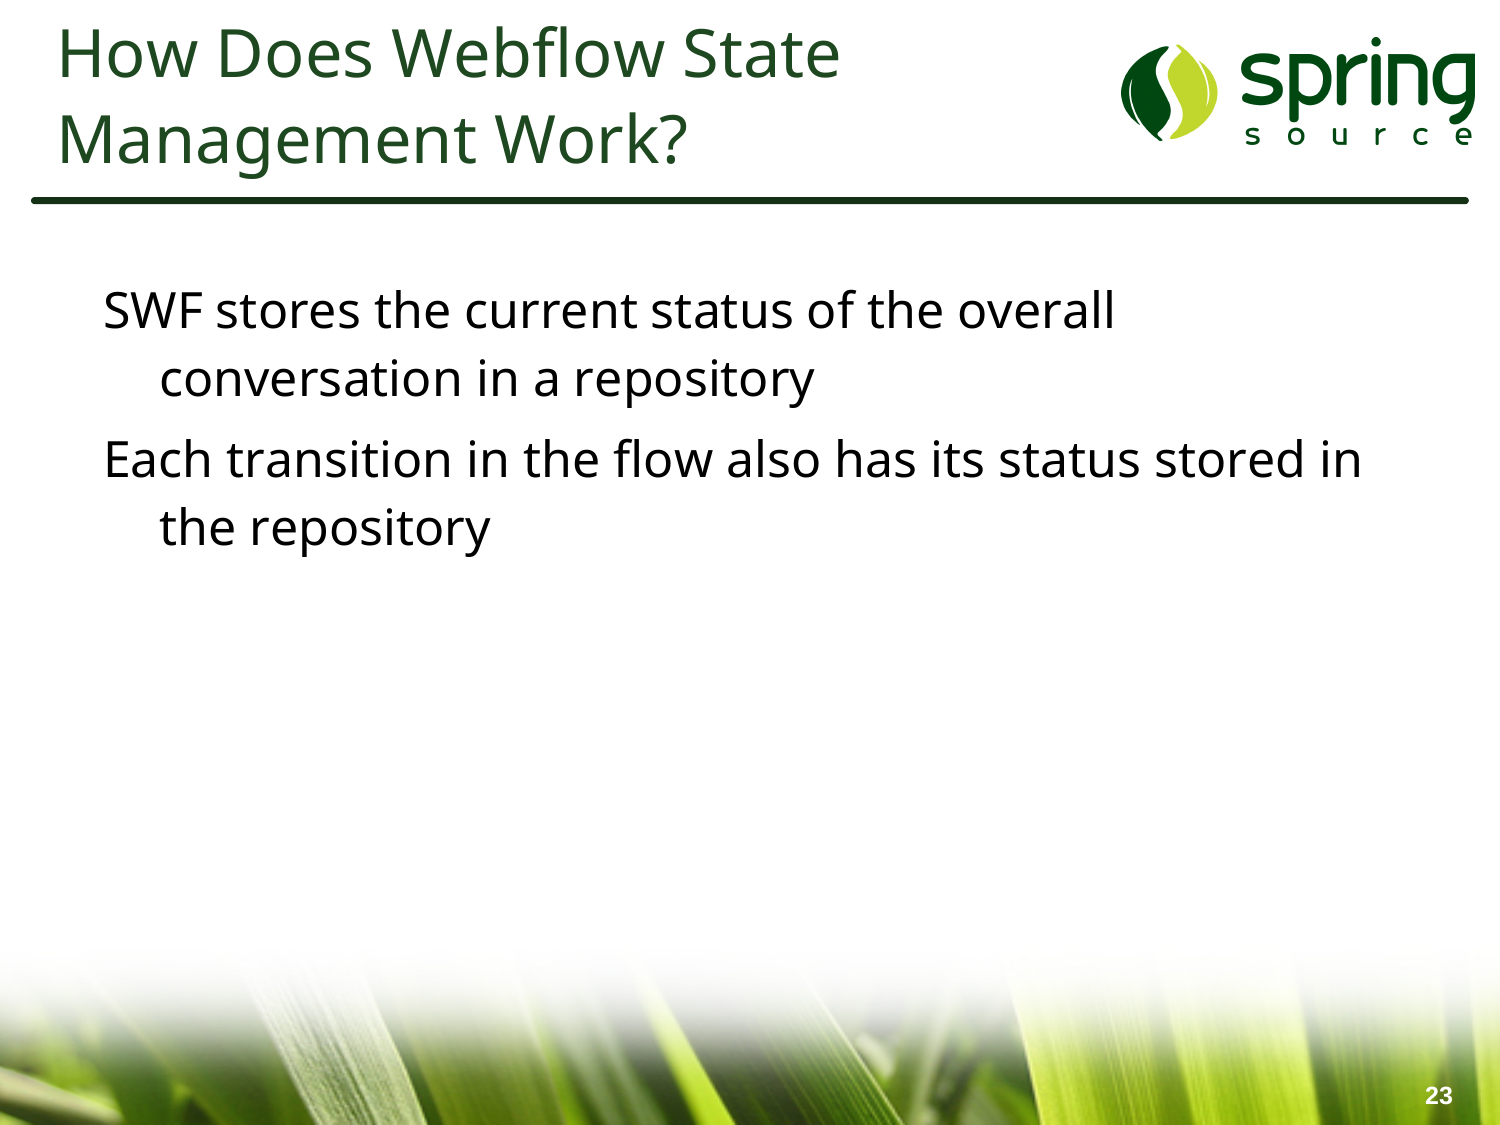

# How Does Webflow State Management Work?
SWF stores the current status of the overall conversation in a repository
Each transition in the flow also has its status stored in the repository